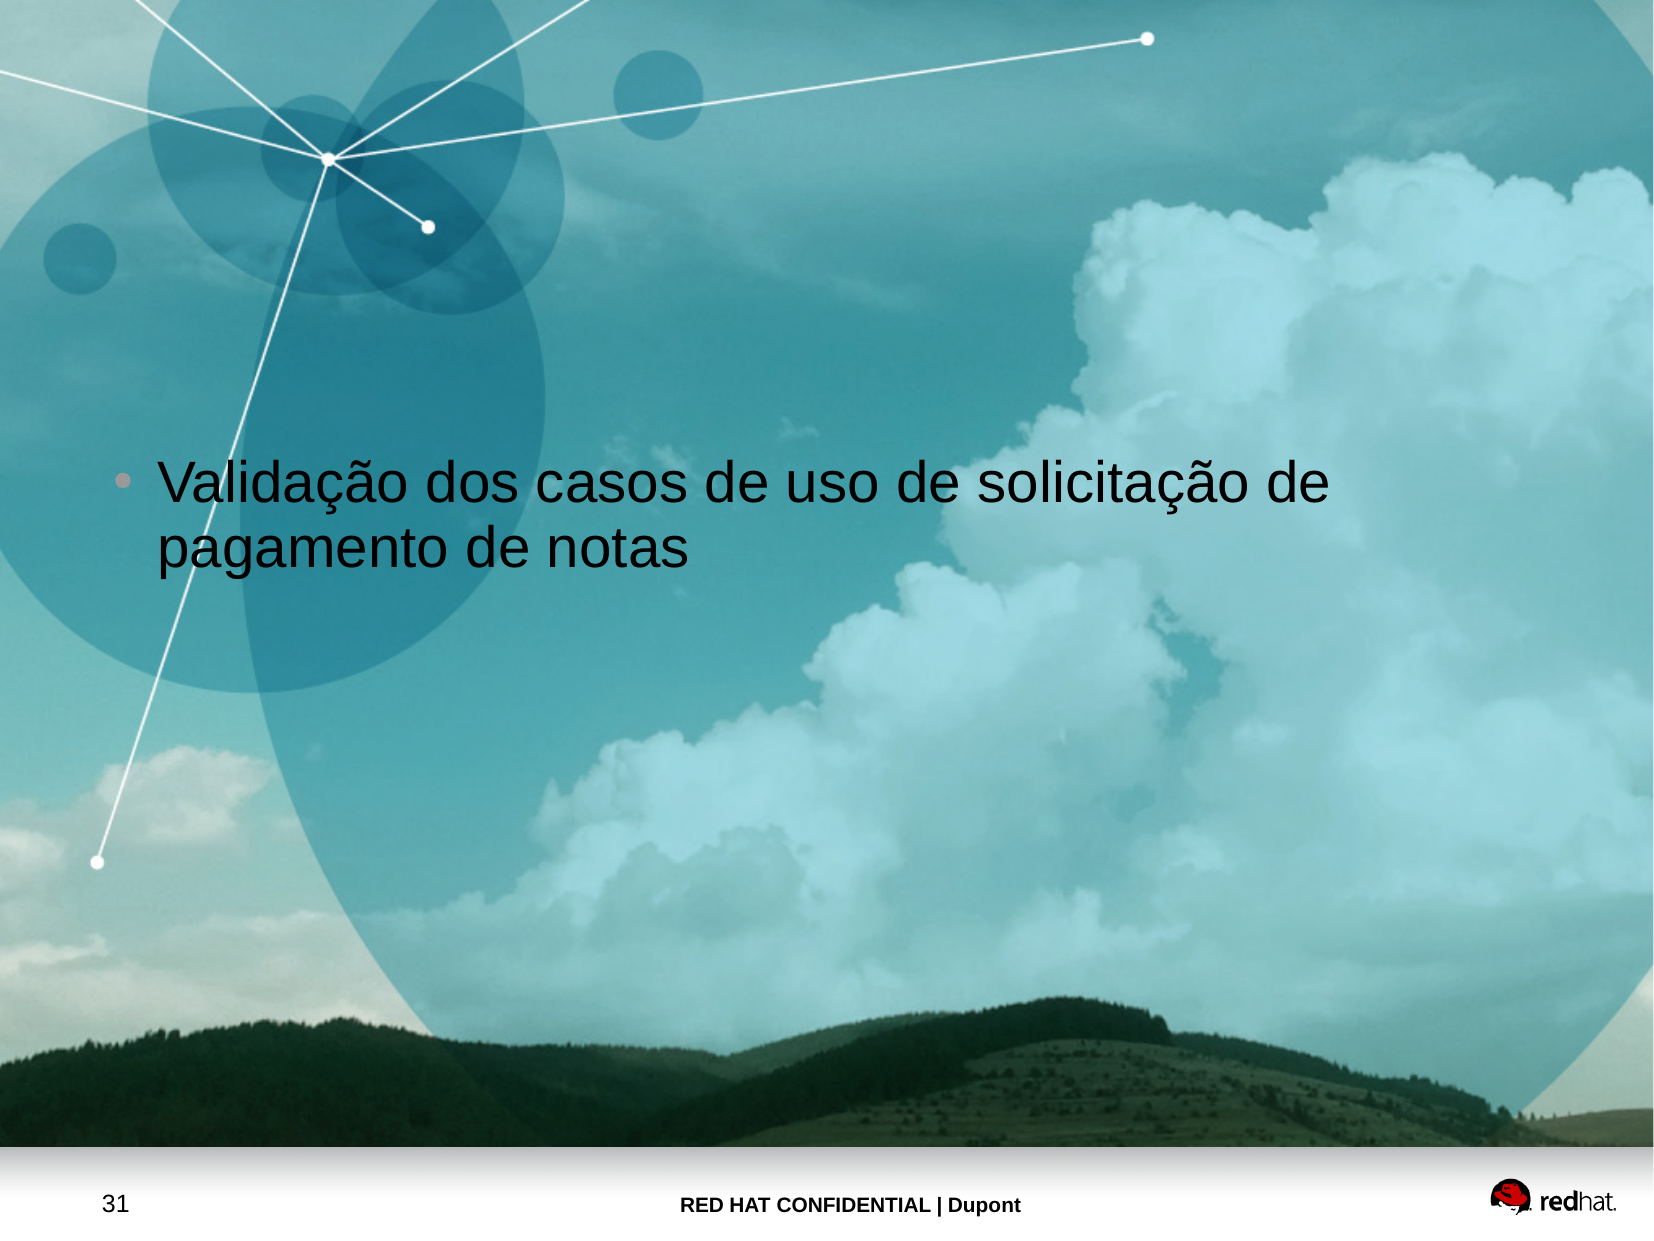

Validação dos casos de uso de solicitação de pagamento de notas